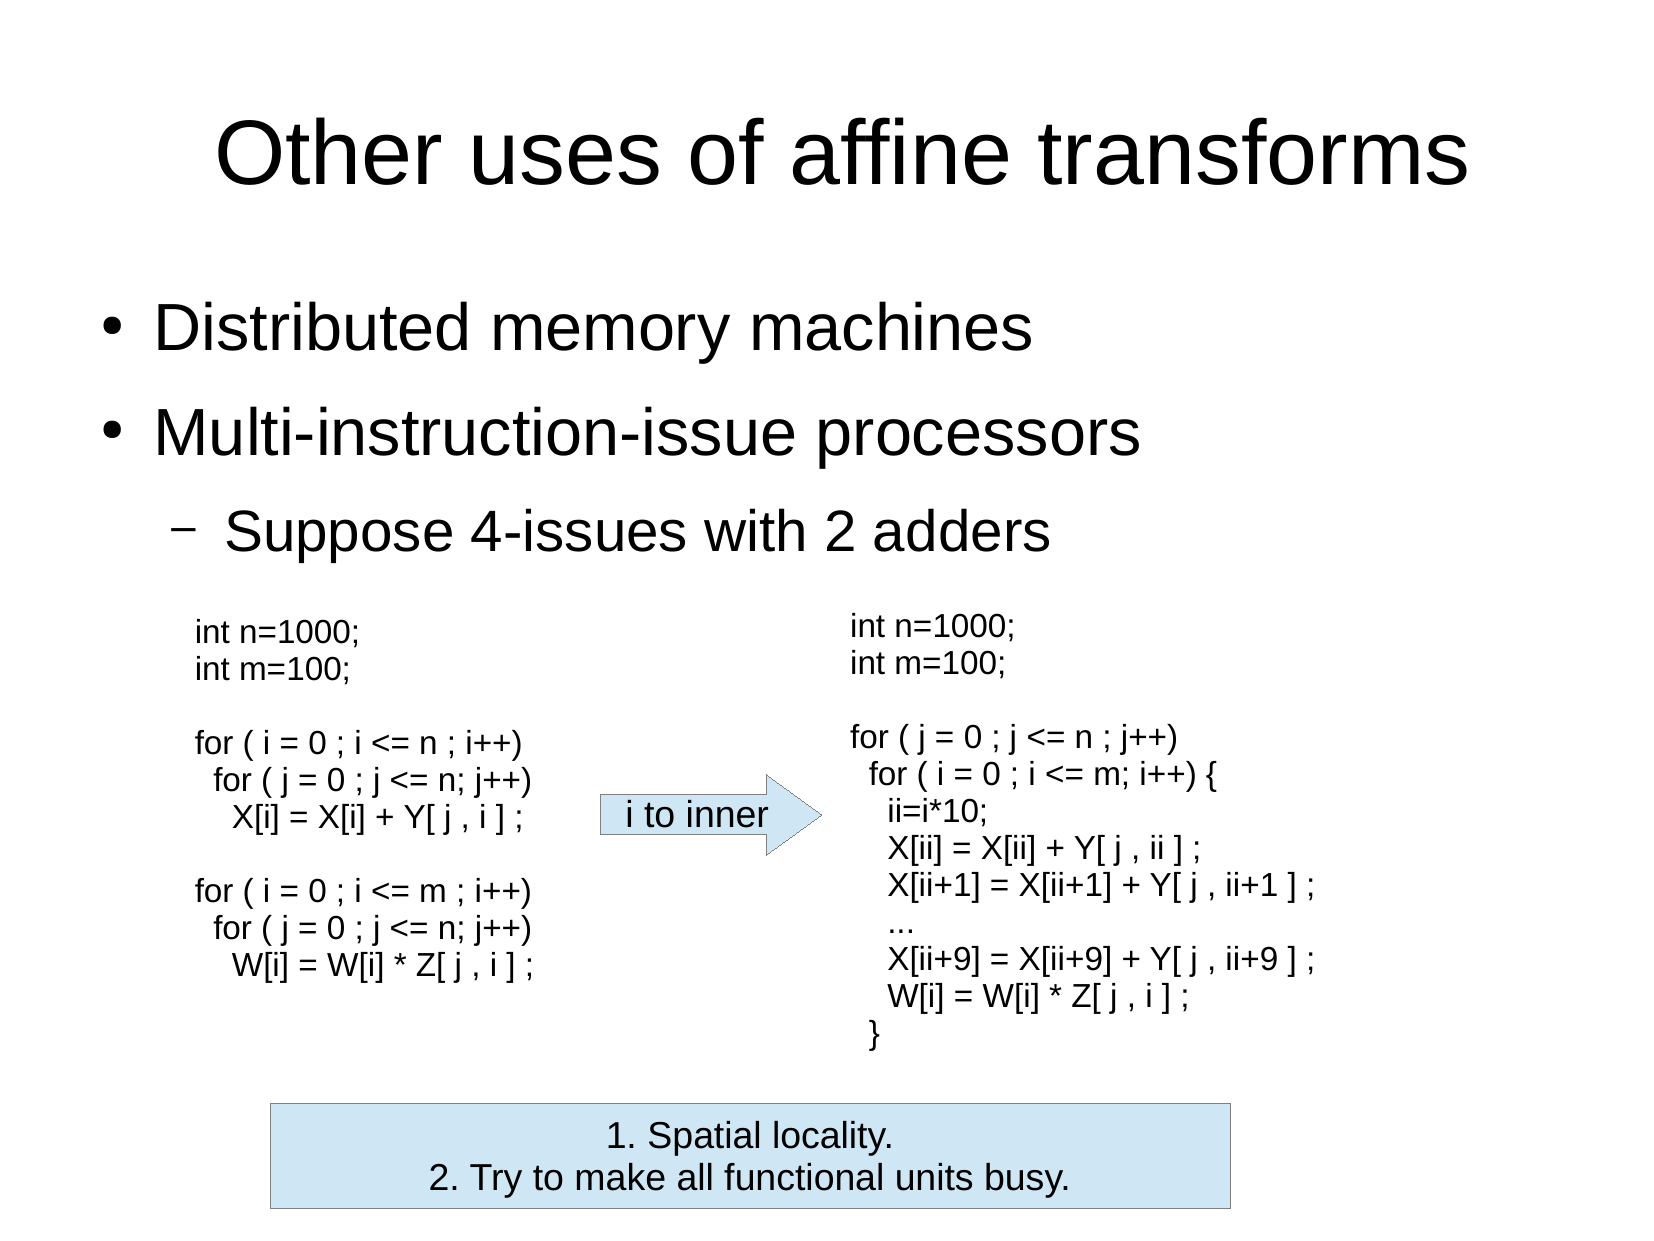

# Other uses of affine transforms
Distributed memory machines
Multi-instruction-issue processors
Suppose 4-issues with 2 adders
int n=1000;
int m=100;
for ( j = 0 ; j <= n ; j++)
 for ( i = 0 ; i <= m; i++) {
 ii=i*10;
 X[ii] = X[ii] + Y[ j , ii ] ;
 X[ii+1] = X[ii+1] + Y[ j , ii+1 ] ;
 ...
 X[ii+9] = X[ii+9] + Y[ j , ii+9 ] ;
 W[i] = W[i] * Z[ j , i ] ;
 }
int n=1000;
int m=100;
for ( i = 0 ; i <= n ; i++)
 for ( j = 0 ; j <= n; j++)
 X[i] = X[i] + Y[ j , i ] ;
for ( i = 0 ; i <= m ; i++)
 for ( j = 0 ; j <= n; j++)
 W[i] = W[i] * Z[ j , i ] ;
i to inner
1. Spatial locality.
2. Try to make all functional units busy.